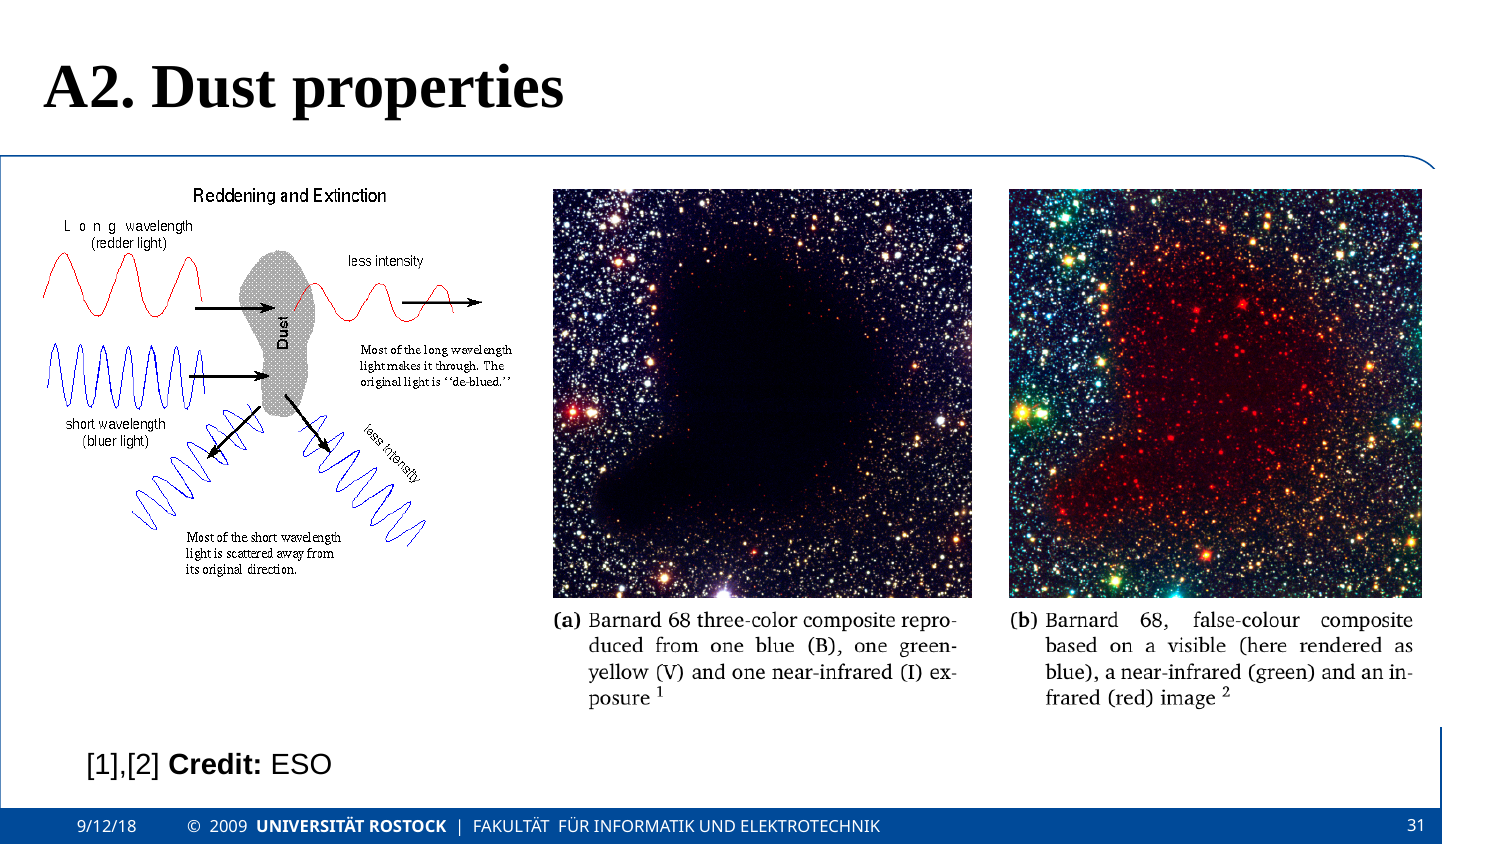

A2. Dust properties
[1],[2] Credit: ESO
© 2009 UNIVERSITÄT ROSTOCK | FAKULTÄT FÜR INFORMATIK UND ELEKTROTECHNIK
9/12/18